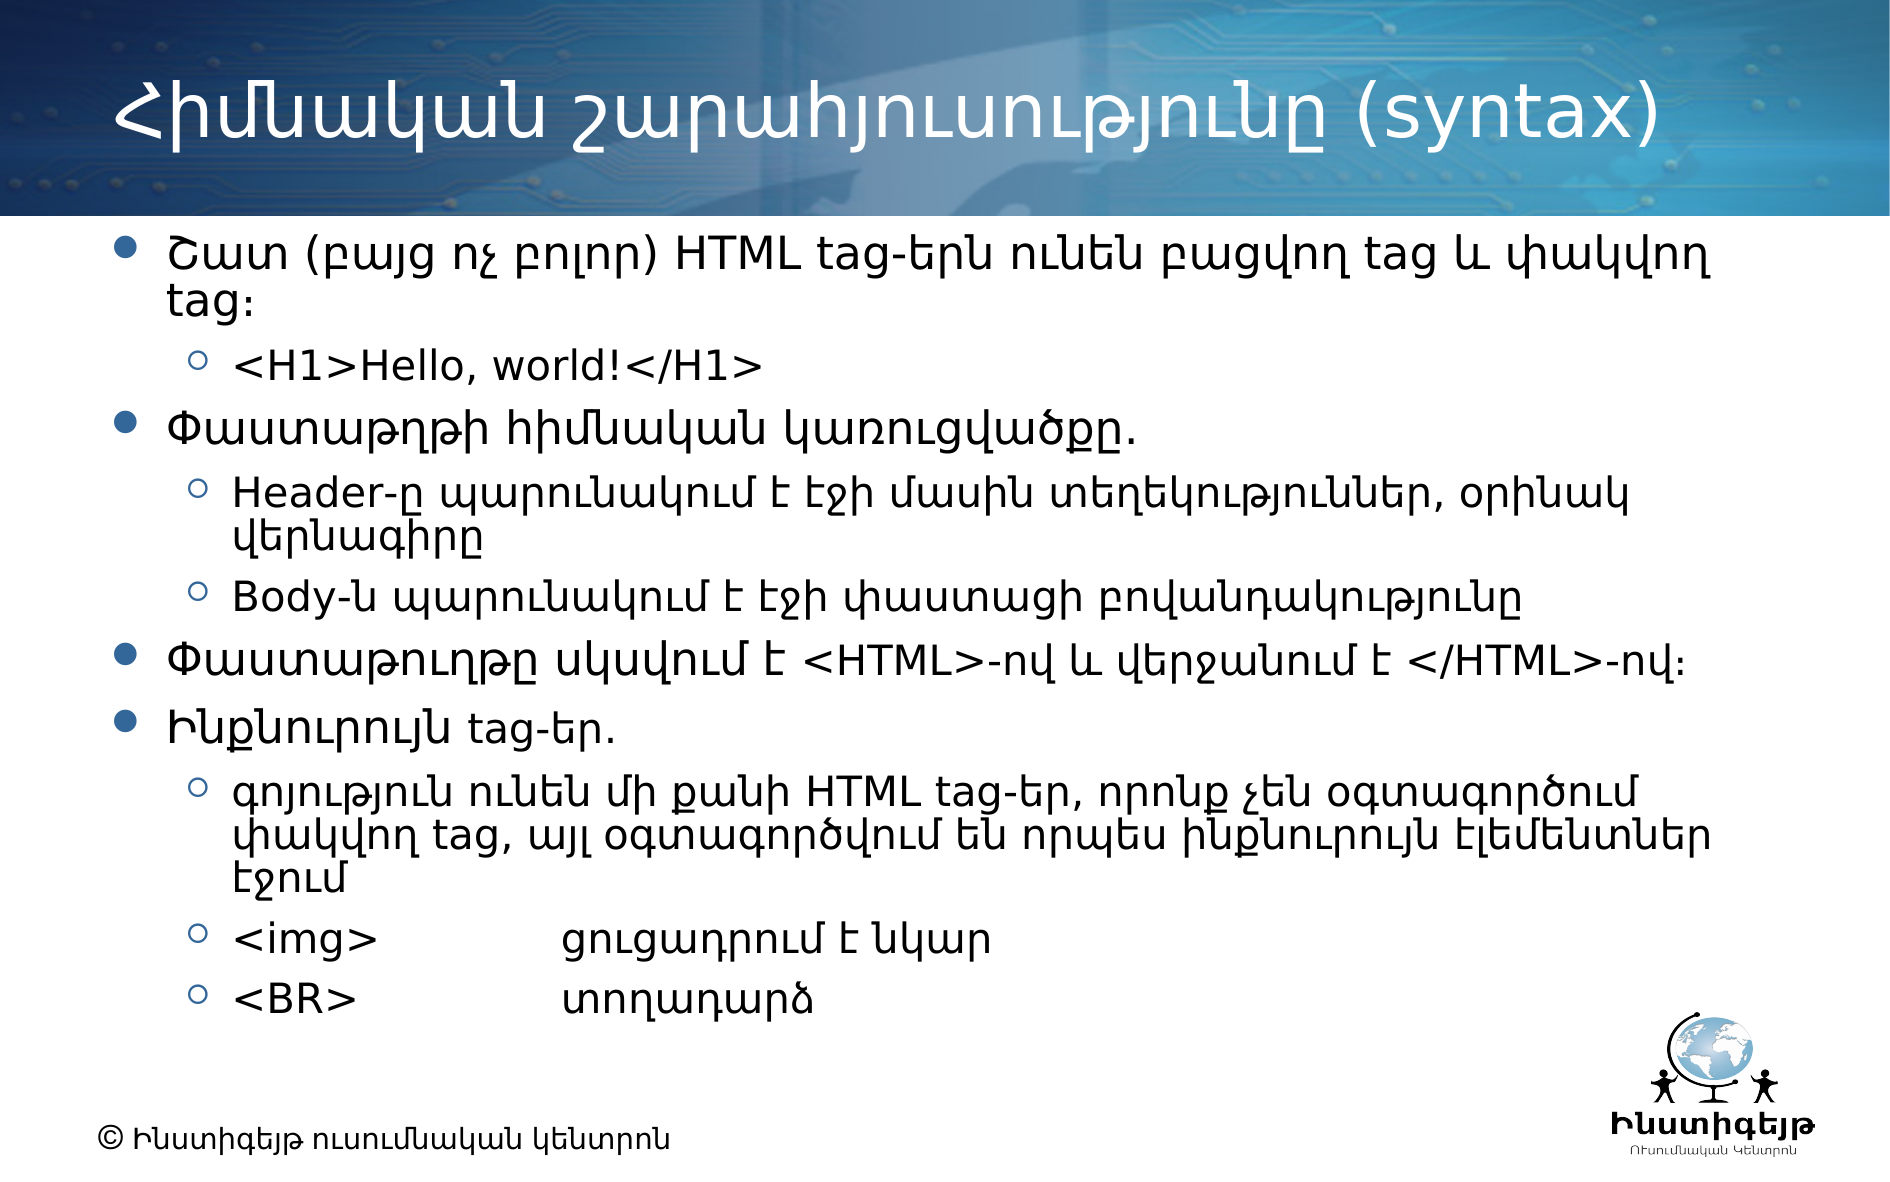

Հիմնական շարահյուսությունը (syntax)
# Շատ (բայց ոչ բոլոր) HTML tag-երն ունեն բացվող tag և փակվող tag։
<H1>Hello, world!</H1>
Փաստաթղթի հիմնական կառուցվածքը․
Header-ը պարունակում է էջի մասին տեղեկություններ, օրինակ վերնագիրը
Body-ն պարունակում է էջի փաստացի բովանդակությունը
Փաստաթուղթը սկսվում է <HTML>-ով և վերջանում է </HTML>-ով։
Ինքնուրույն tag-եր․
գոյություն ունեն մի քանի HTML tag-եր, որոնք չեն օգտագործում փակվող tag, այլ օգտագործվում են որպես ինքնուրույն էլեմենտներ էջում
<img>			ցուցադրում է նկար
<BR>			տողադարձ